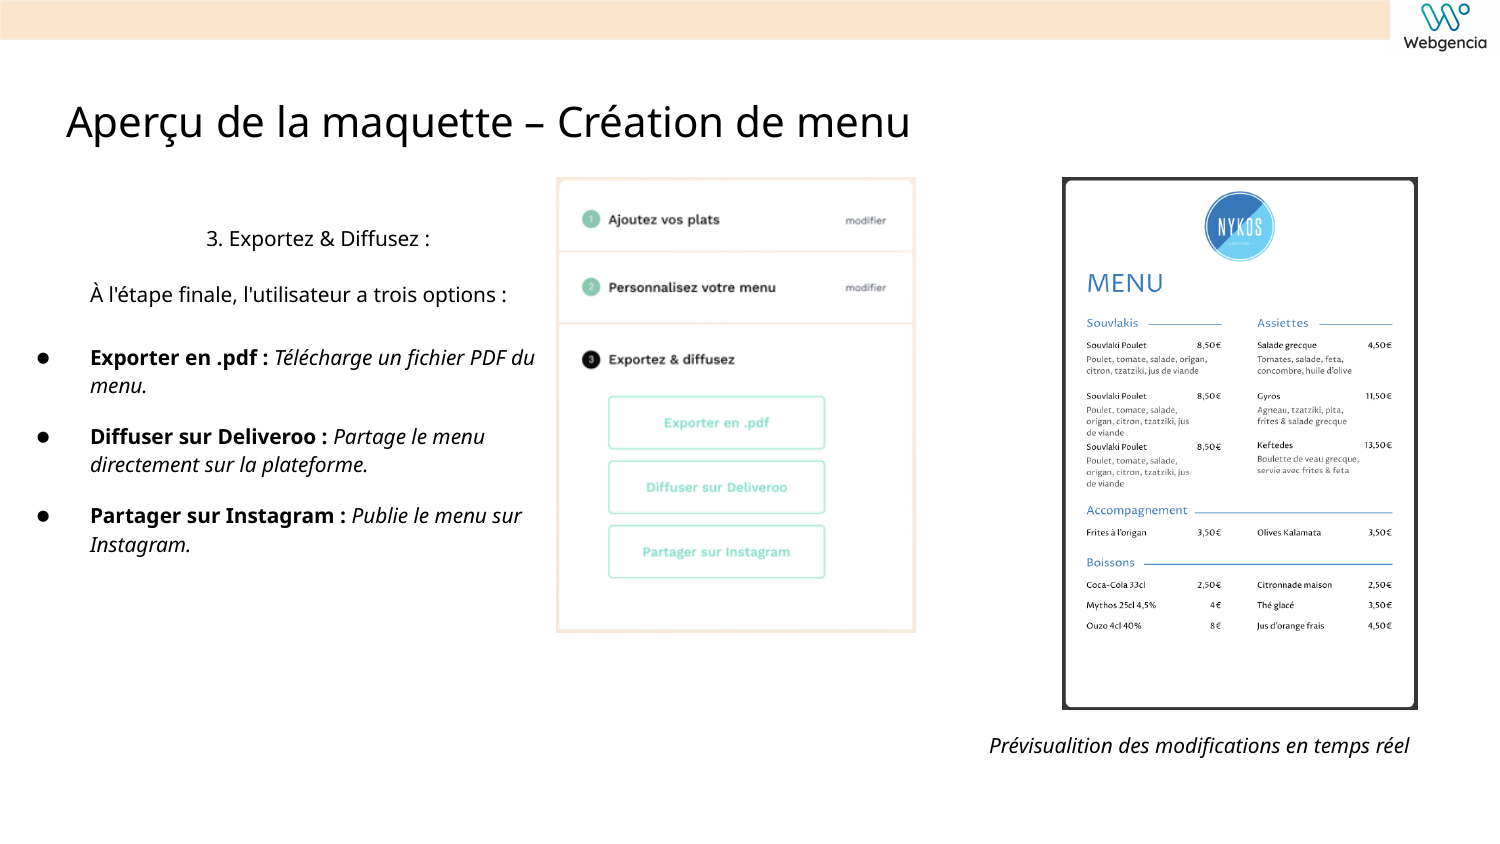

# Aperçu de la maquette – Création de menu
3. Exportez & Diffusez :
À l'étape finale, l'utilisateur a trois options :
Exporter en .pdf : Télécharge un fichier PDF du menu.
Diffuser sur Deliveroo : Partage le menu directement sur la plateforme.
Partager sur Instagram : Publie le menu sur Instagram.
Prévisualition des modifications en temps réel